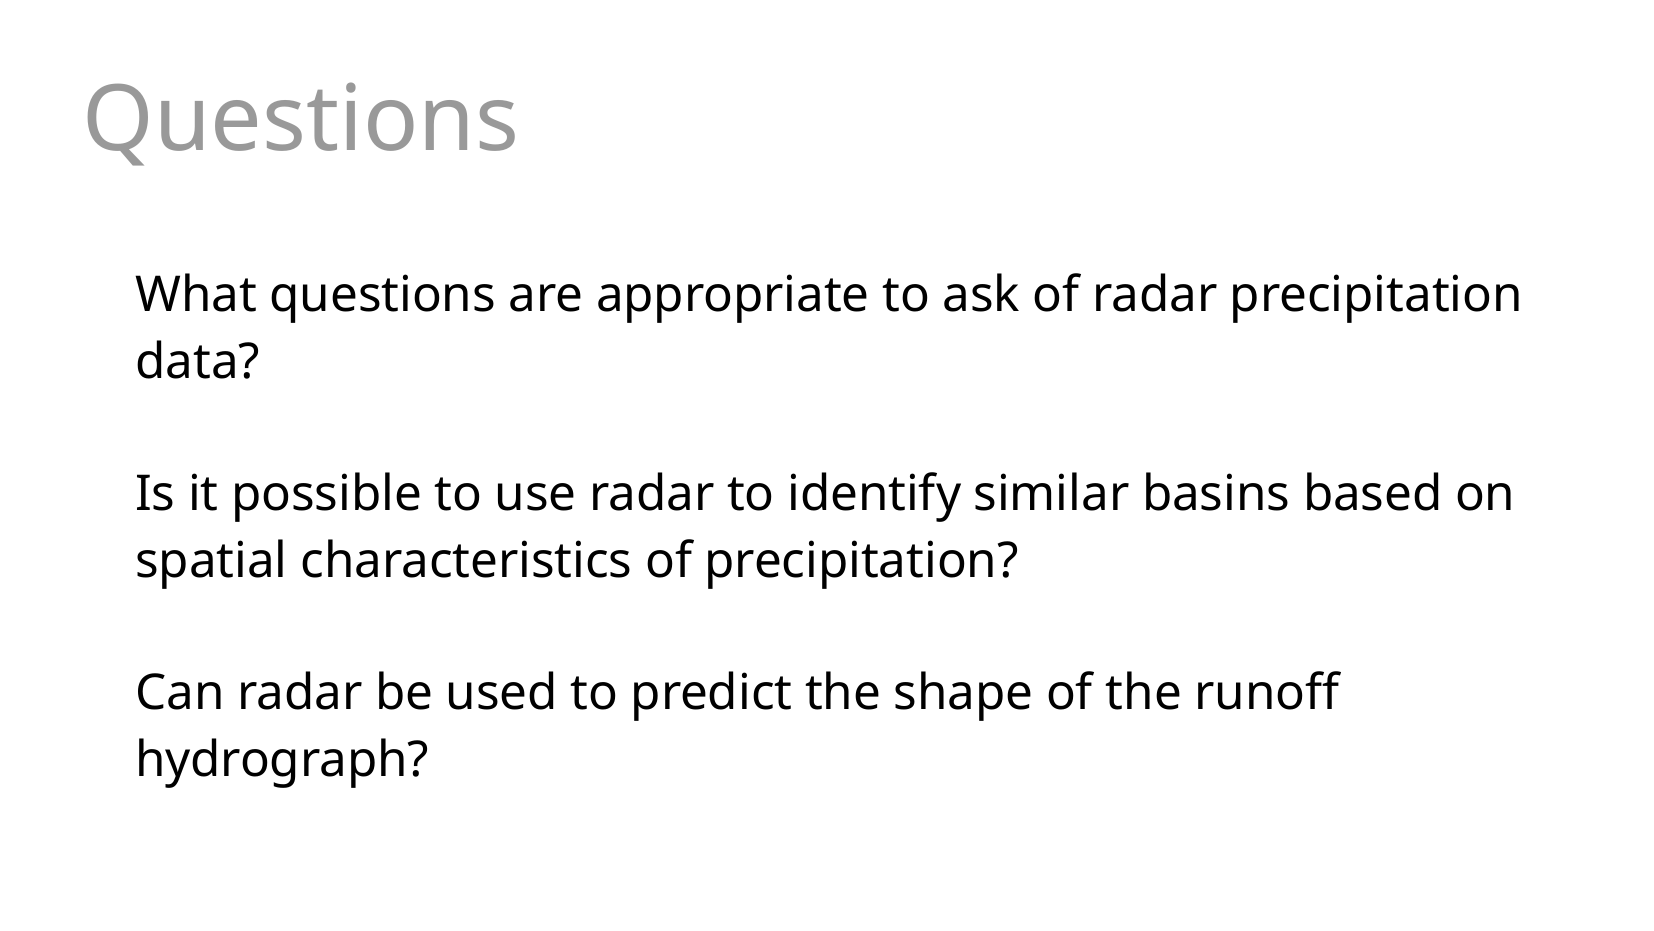

# Questions
What questions are appropriate to ask of radar precipitation data?
Is it possible to use radar to identify similar basins based on spatial characteristics of precipitation?
Can radar be used to predict the shape of the runoff hydrograph?